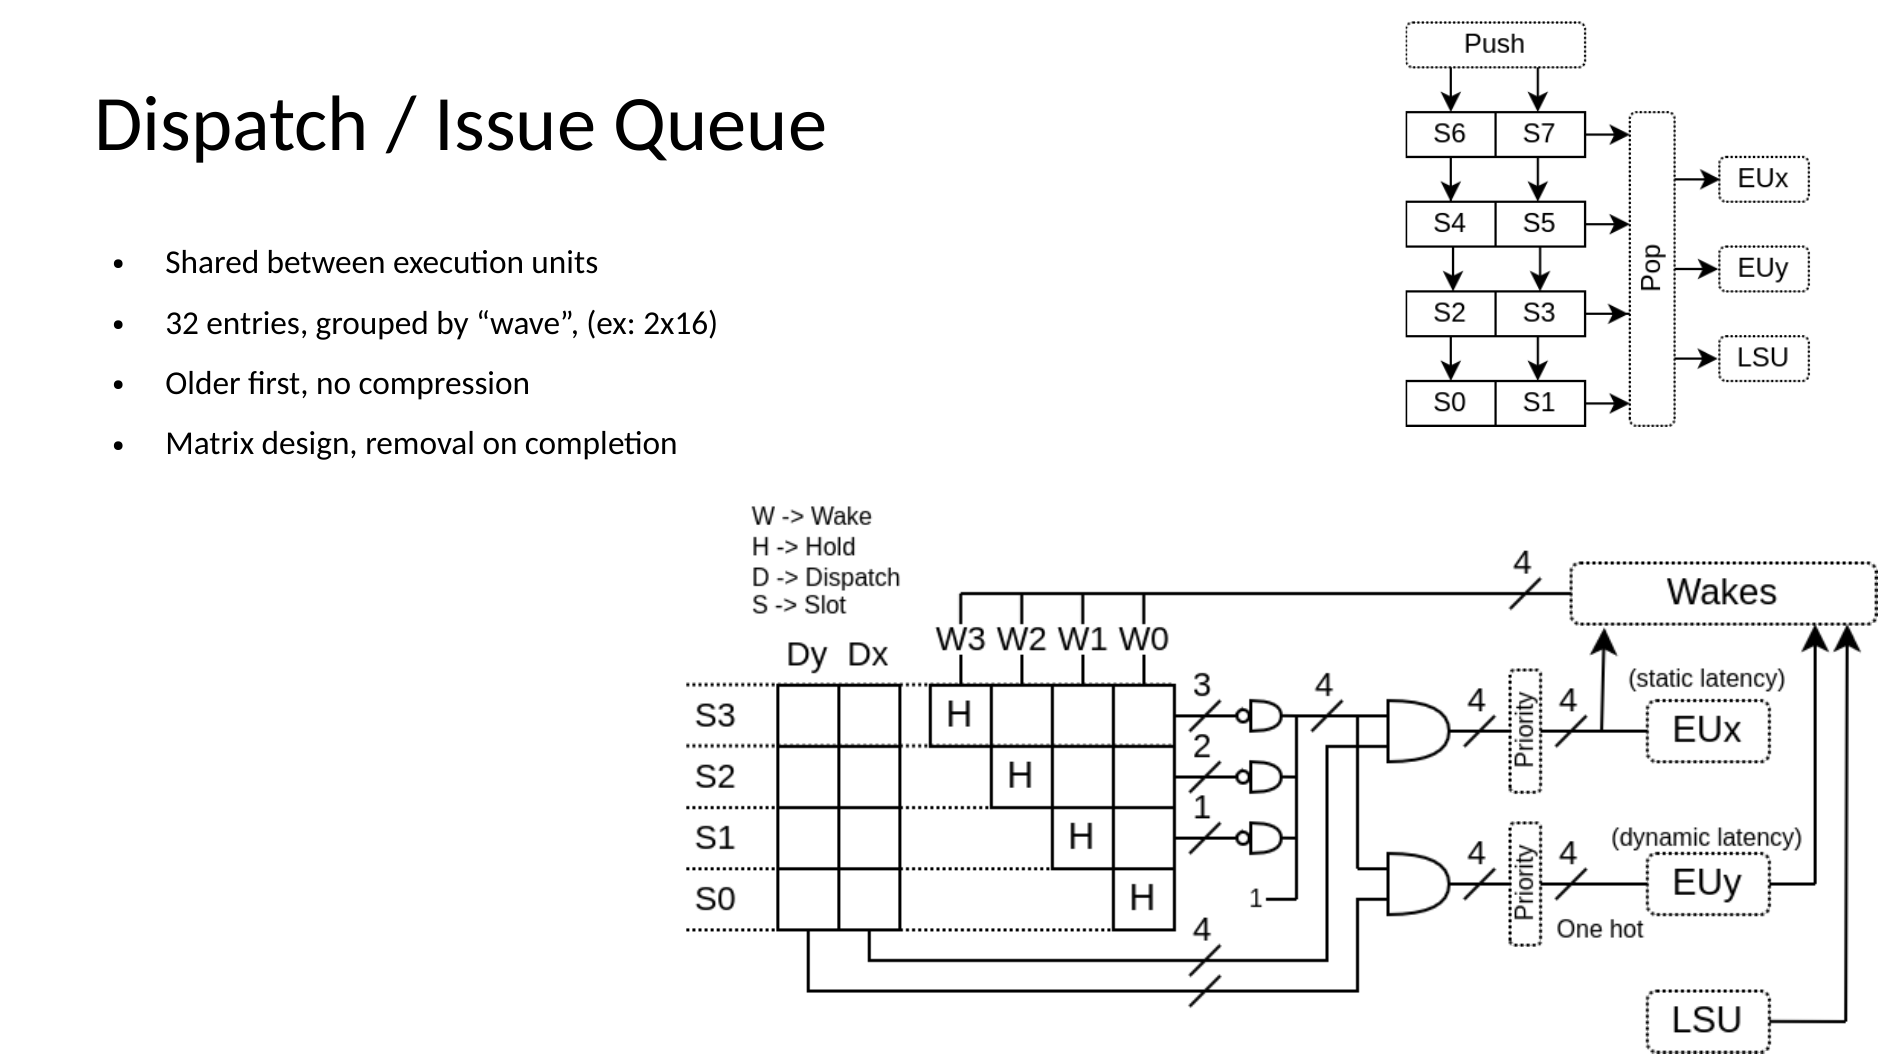

# Dispatch / Issue Queue
Shared between execution units
32 entries, grouped by “wave”, (ex: 2x16)
Older first, no compression
Matrix design, removal on completion